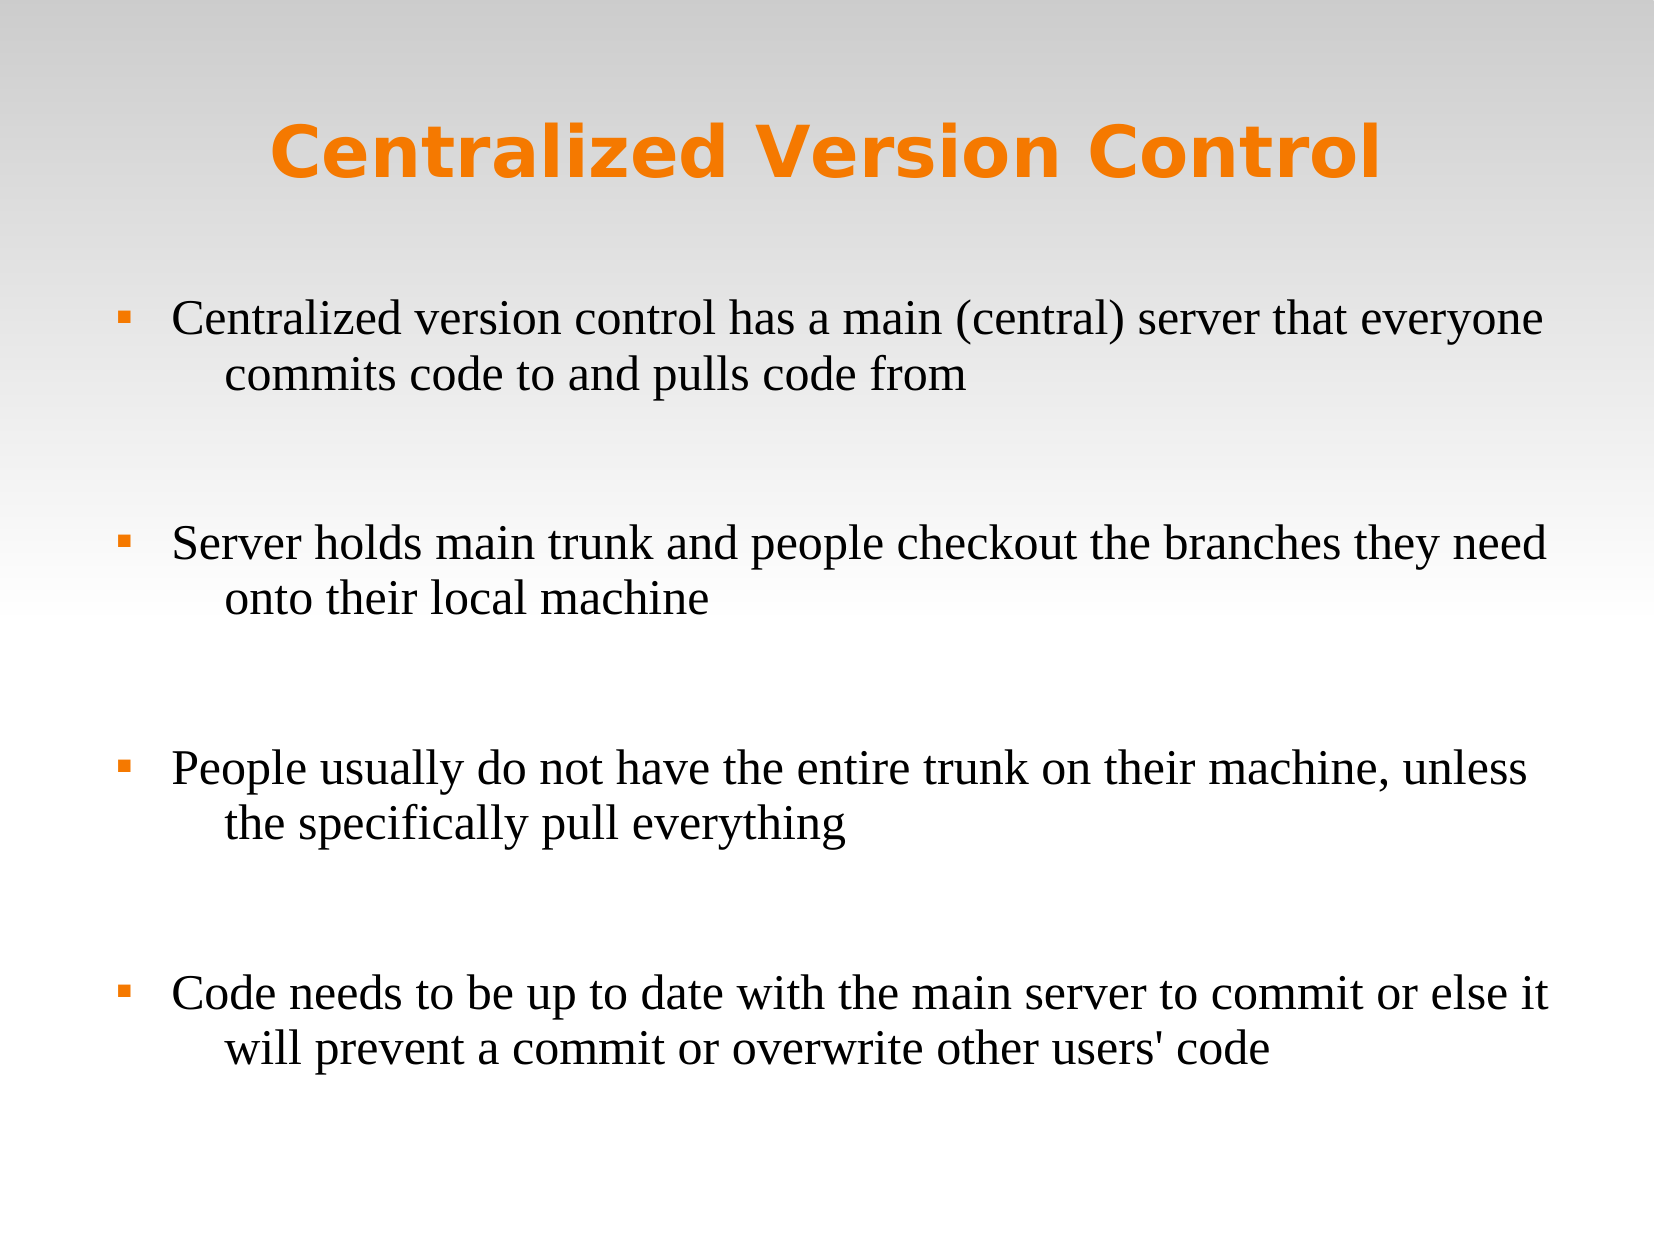

# Centralized Version Control
Centralized version control has a main (central) server that everyone commits code to and pulls code from
Server holds main trunk and people checkout the branches they need onto their local machine
People usually do not have the entire trunk on their machine, unless the specifically pull everything
Code needs to be up to date with the main server to commit or else it will prevent a commit or overwrite other users' code